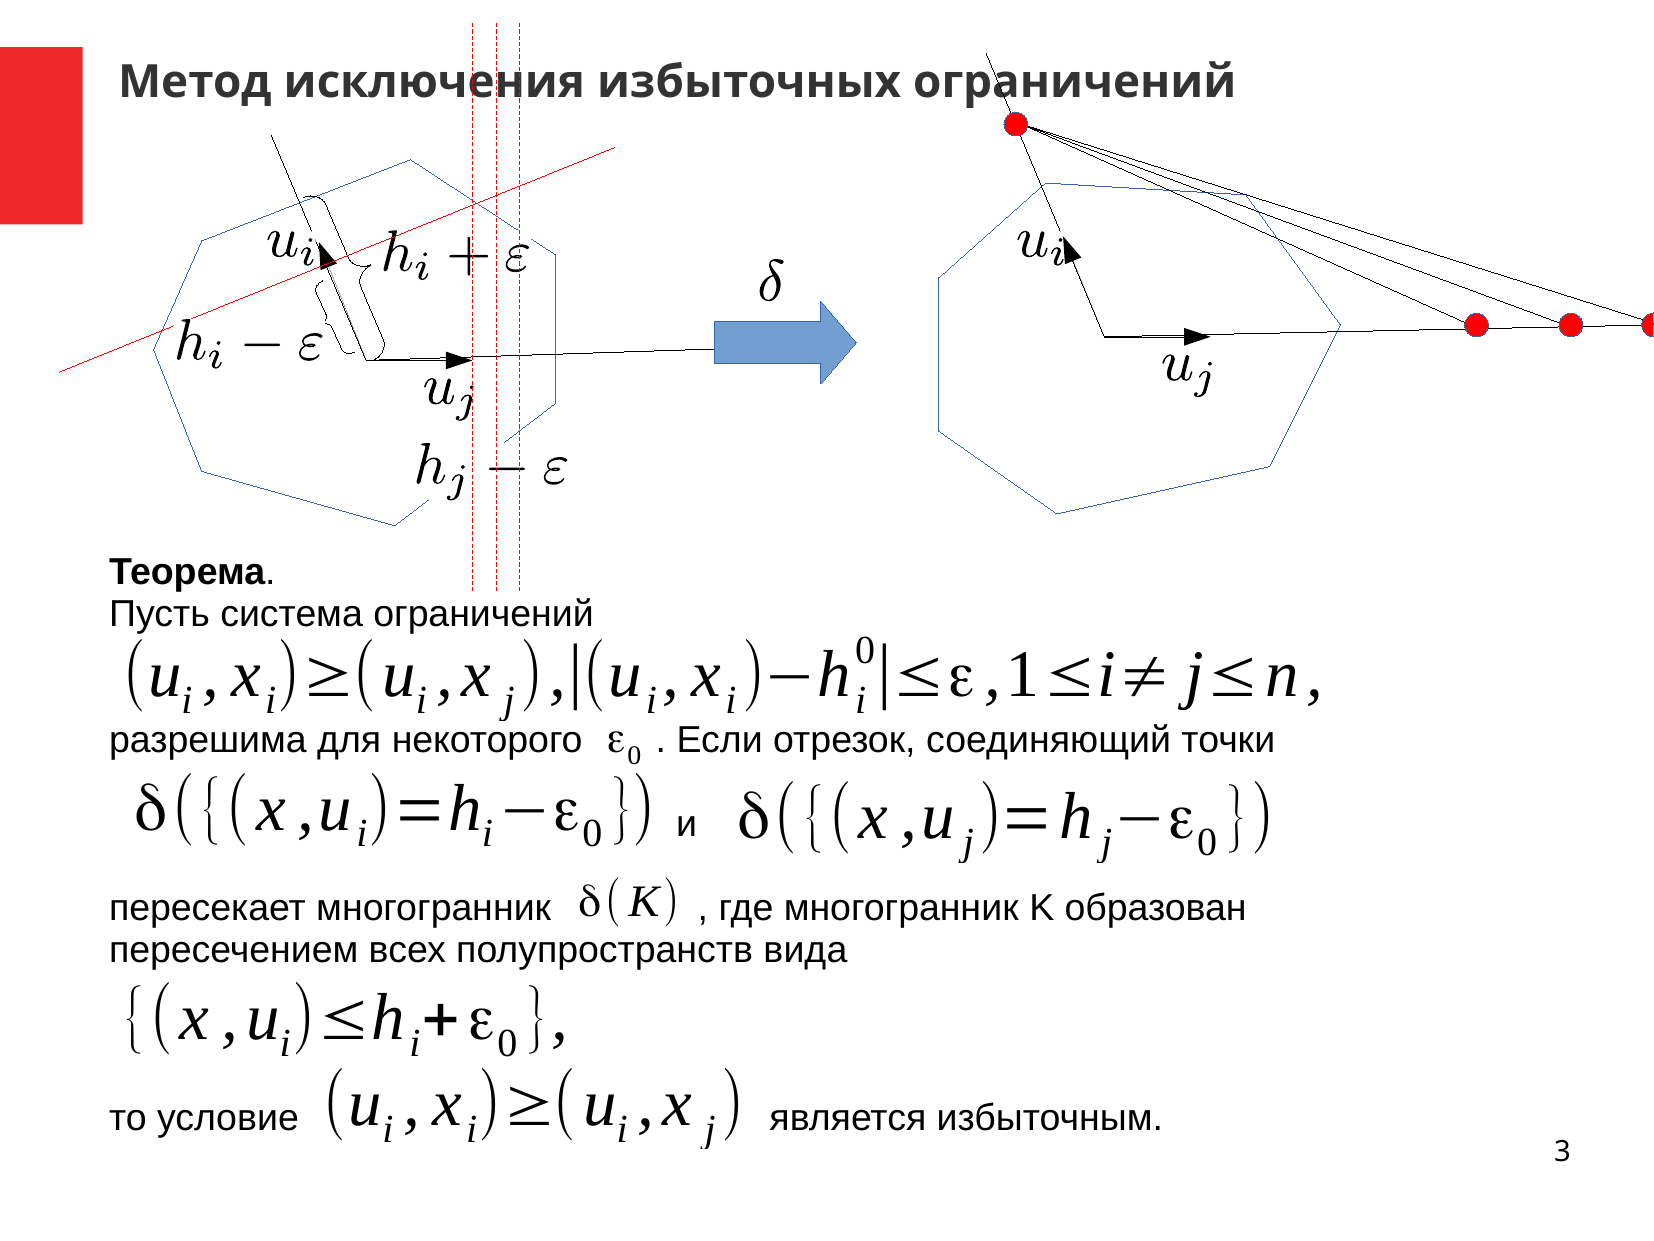

# Метод исключения избыточных ограничений
Теорема.
Пусть система ограничений
разрешима для некоторого . Если отрезок, соединяющий точки
 и
пересекает многогранник , где многогранник K образован пересечением всех полупространств вида
то условие является избыточным.
3